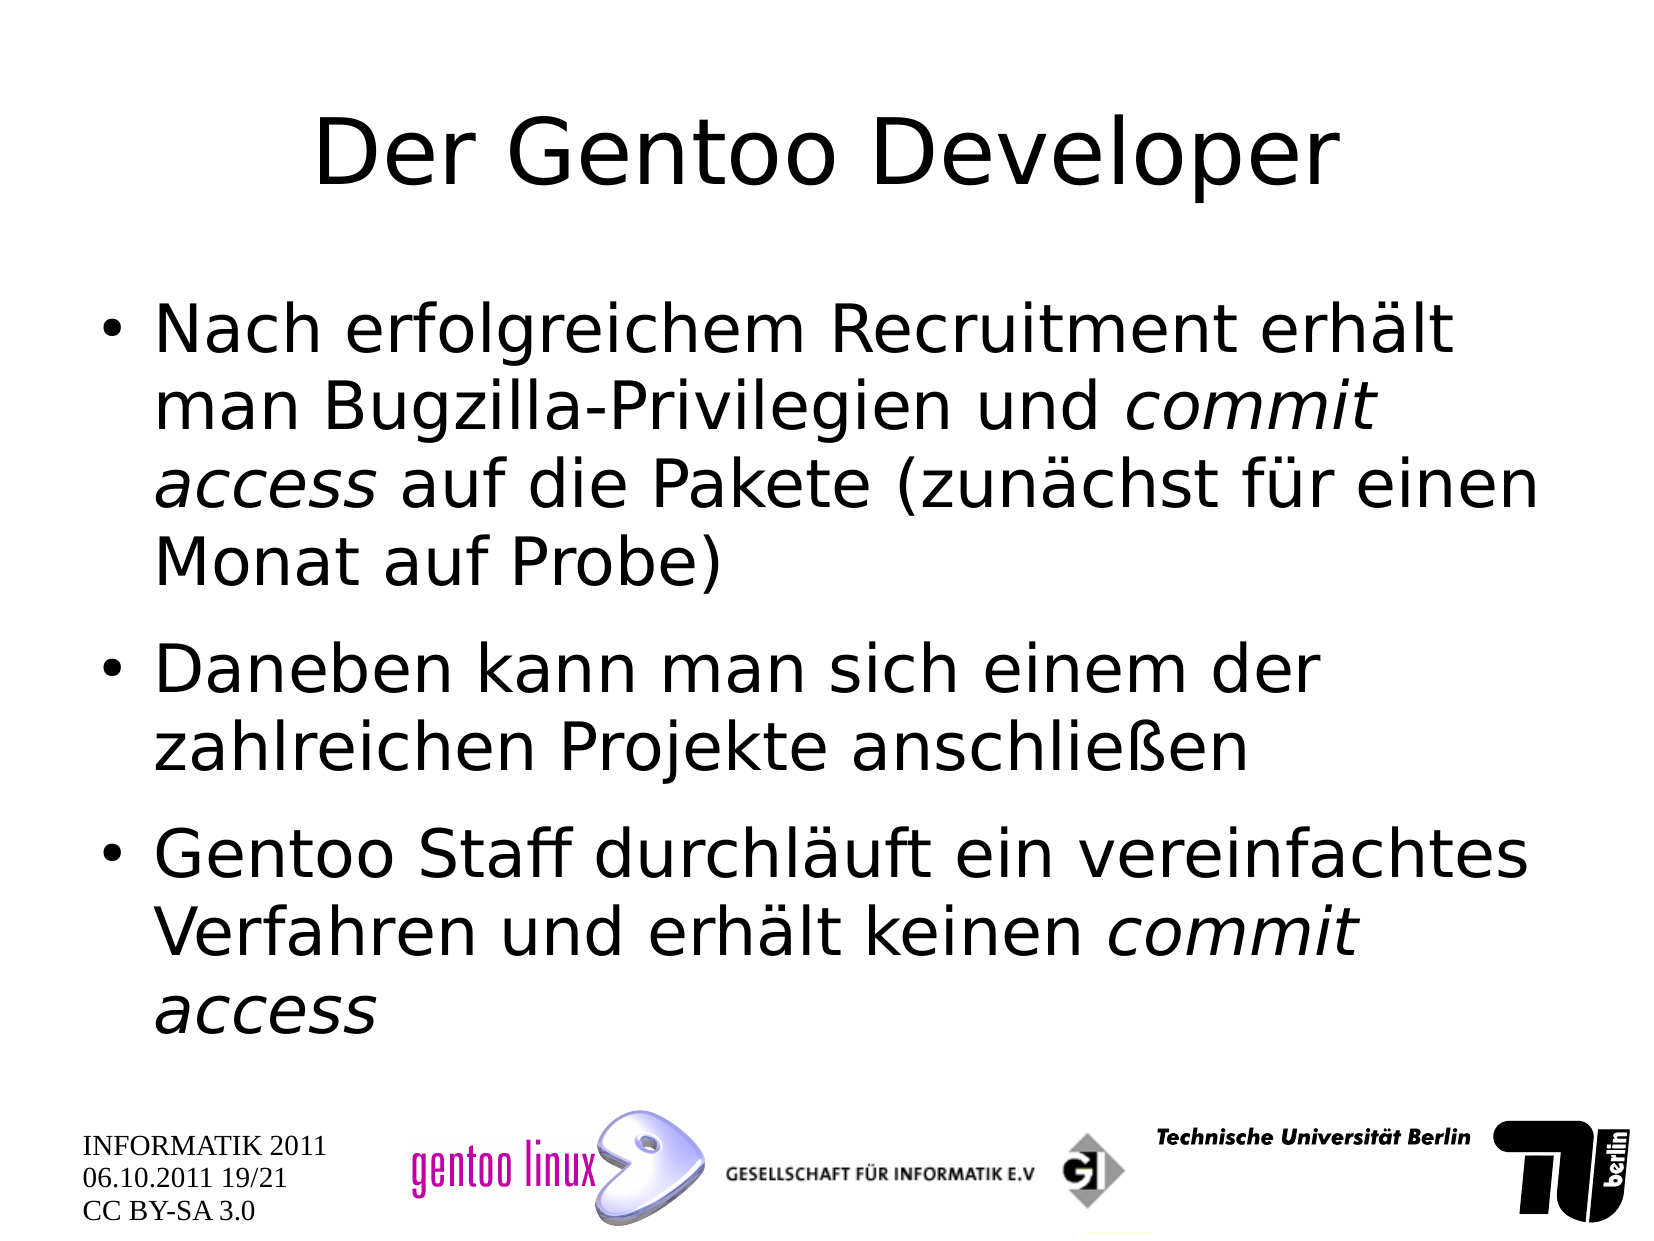

# Der Gentoo Developer
Nach erfolgreichem Recruitment erhält man Bugzilla-Privilegien und commit access auf die Pakete (zunächst für einen Monat auf Probe)
Daneben kann man sich einem der zahlreichen Projekte anschließen
Gentoo Staff durchläuft ein vereinfachtes Verfahren und erhält keinen commit access